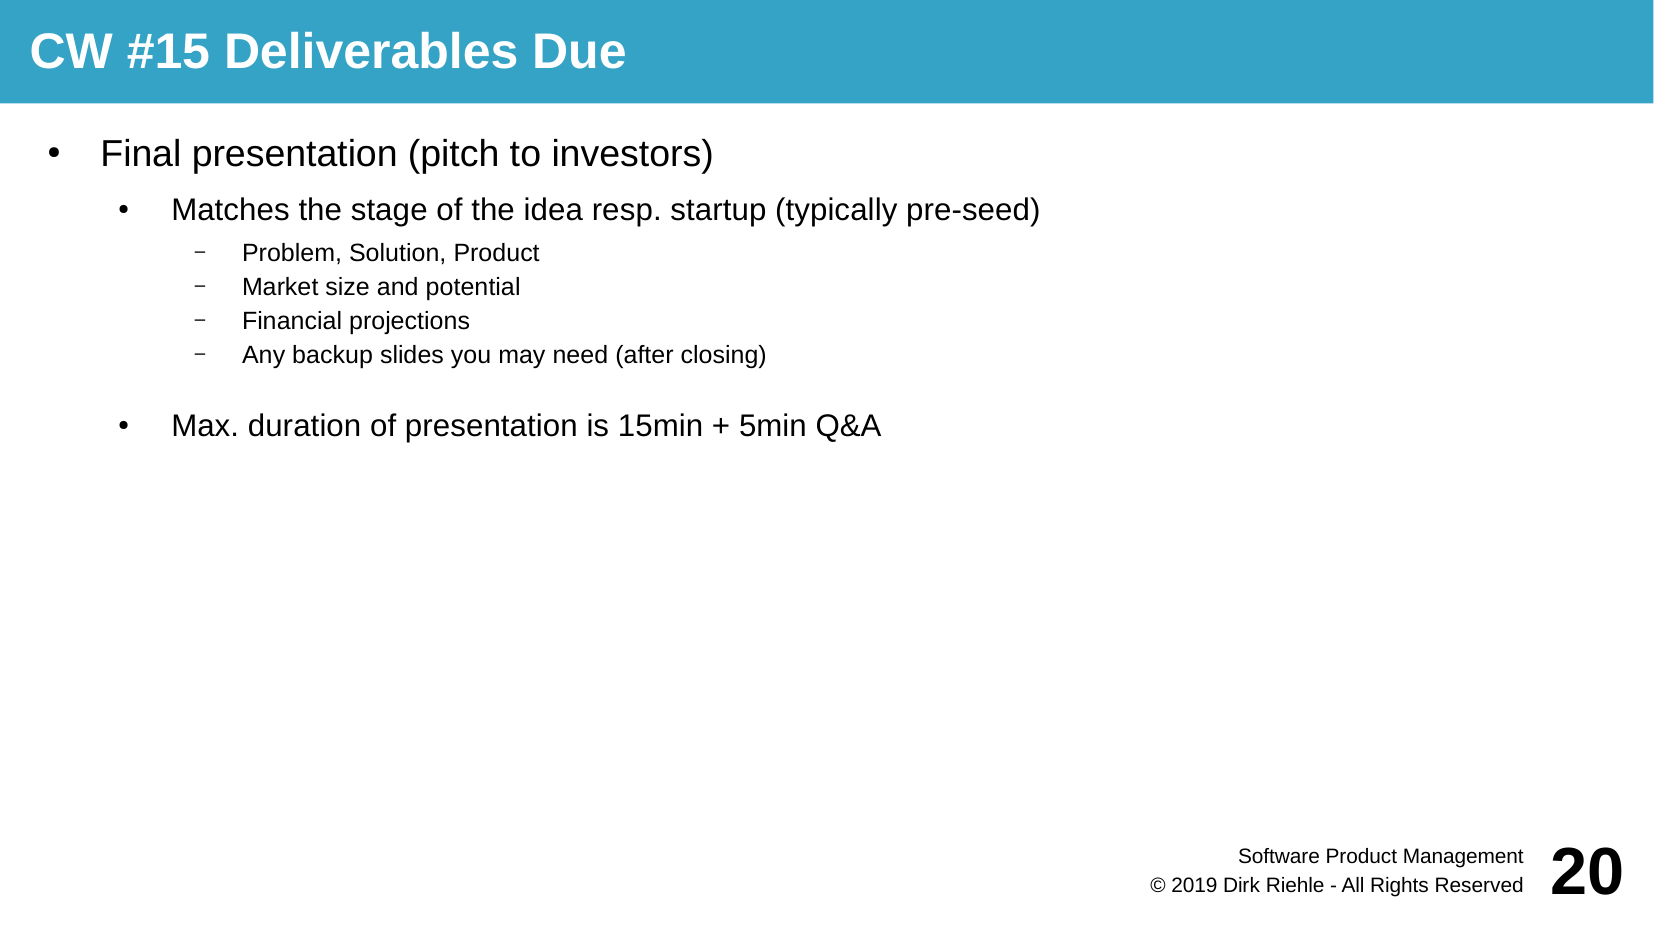

# CW #15 Deliverables Due
Final presentation (pitch to investors)
Matches the stage of the idea resp. startup (typically pre-seed)
Problem, Solution, Product
Market size and potential
Financial projections
Any backup slides you may need (after closing)
Max. duration of presentation is 15min + 5min Q&A
Software Product Management
20
© 2019 Dirk Riehle - All Rights Reserved